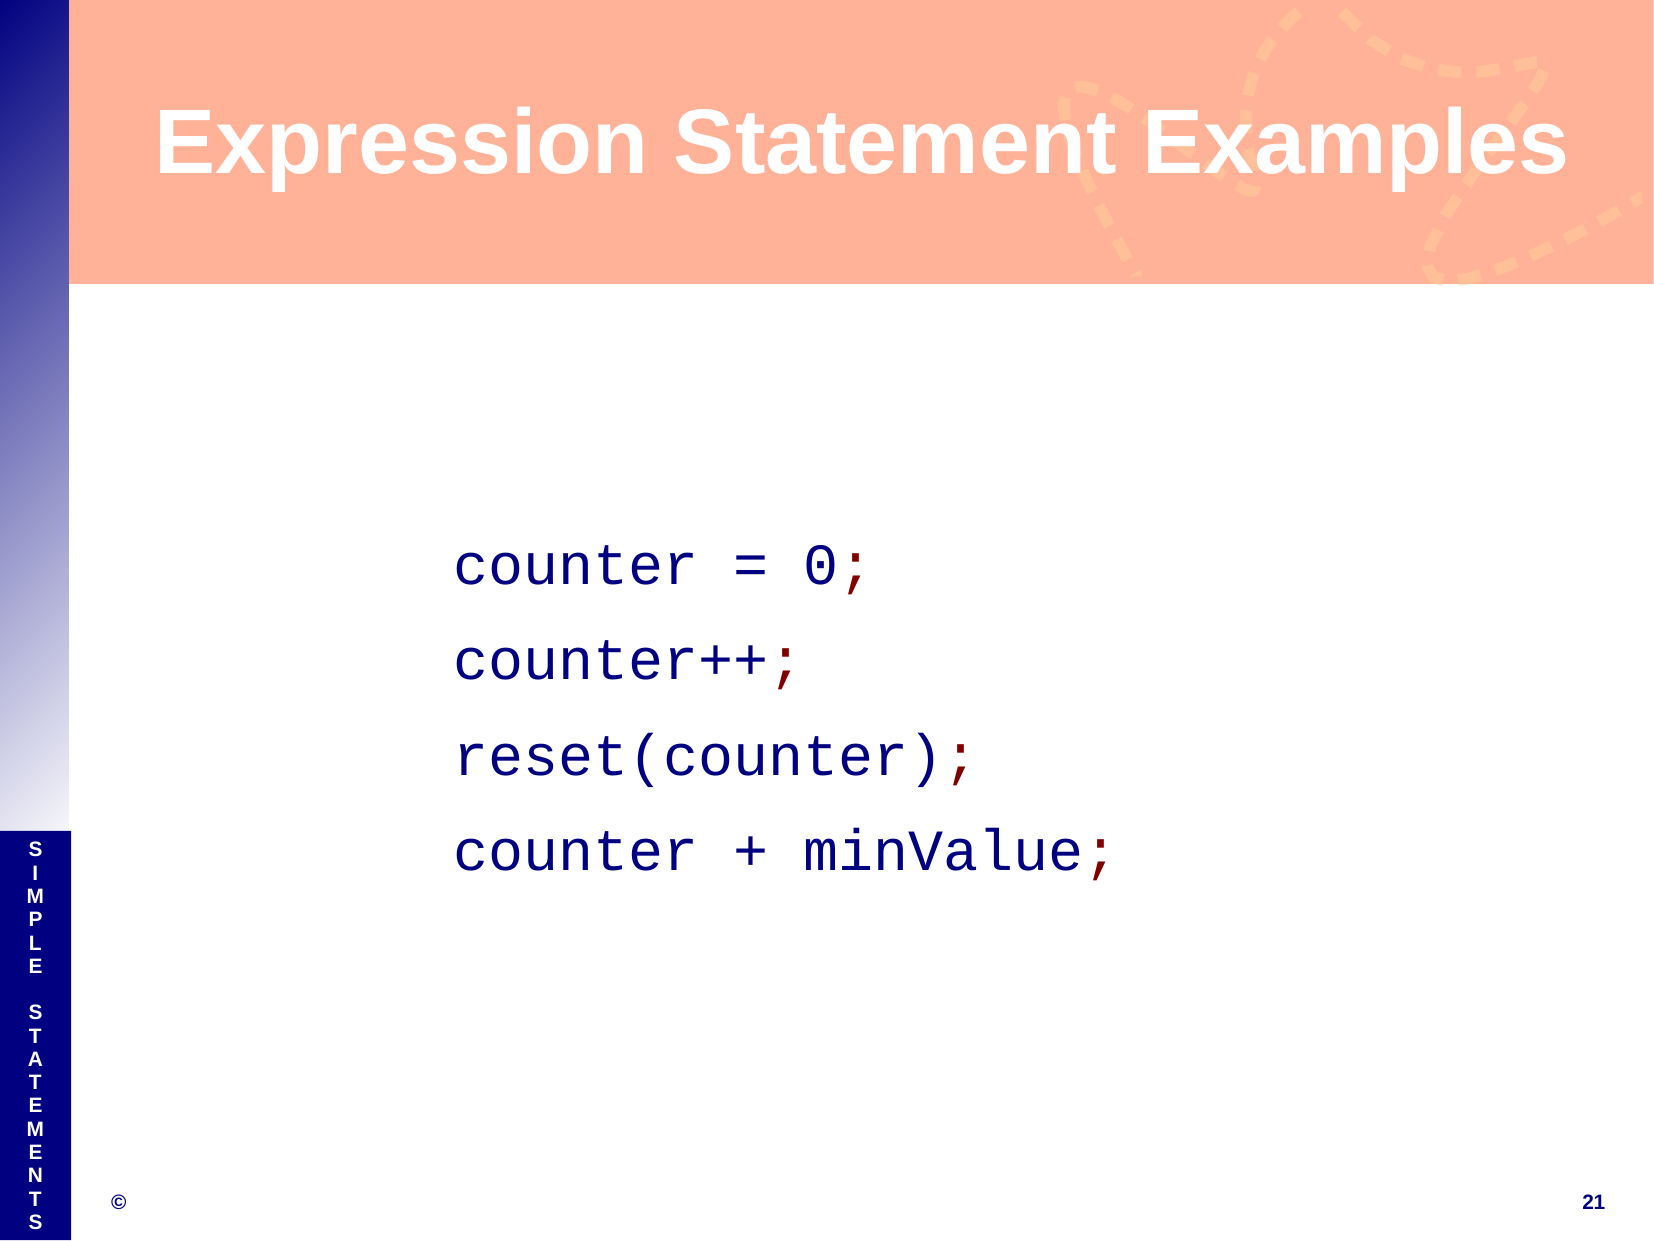

# Expression Statement Examples
counter = 0;
counter++;
reset(counter);
counter + minValue;
S
I
M
P
L
E
S
T
A
T
E
M
E
N
T
S